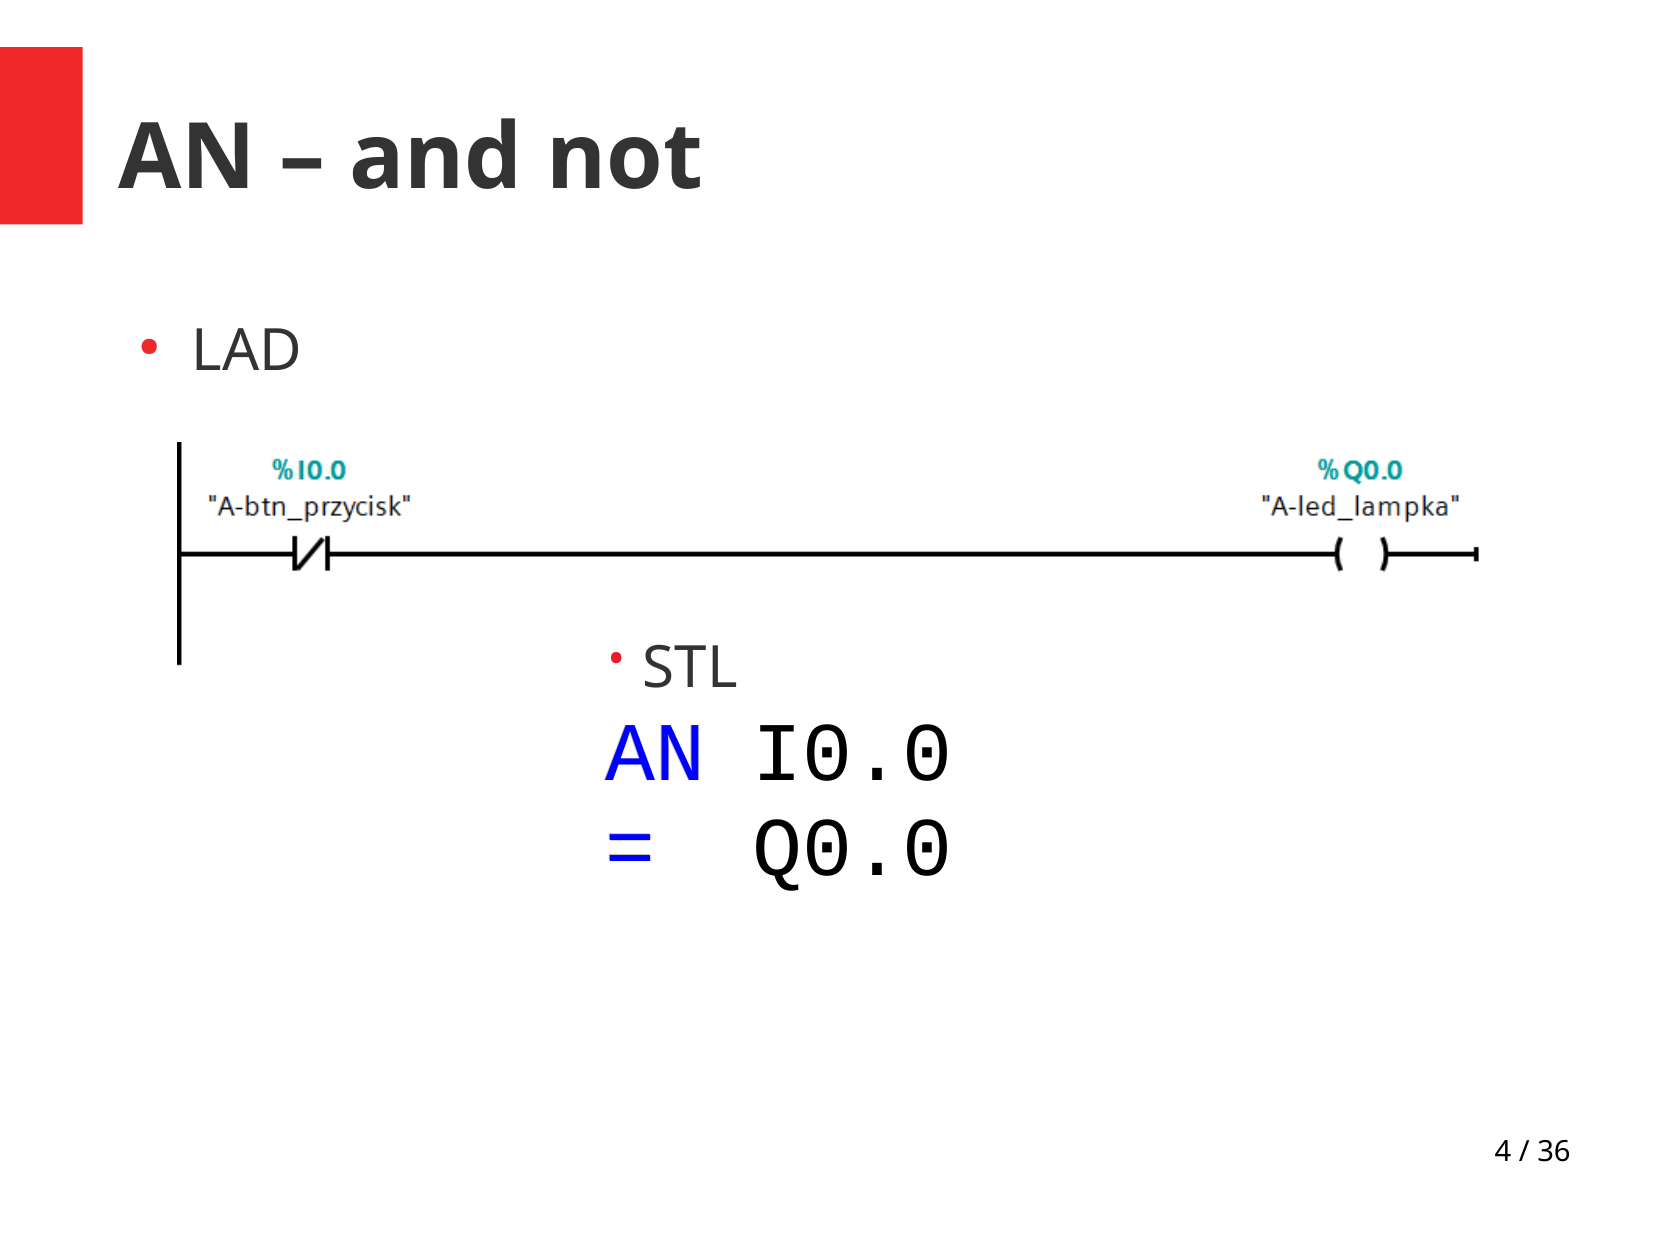

# AN – and not
LAD
· STL
AN	I0.0
=		Q0.0
4